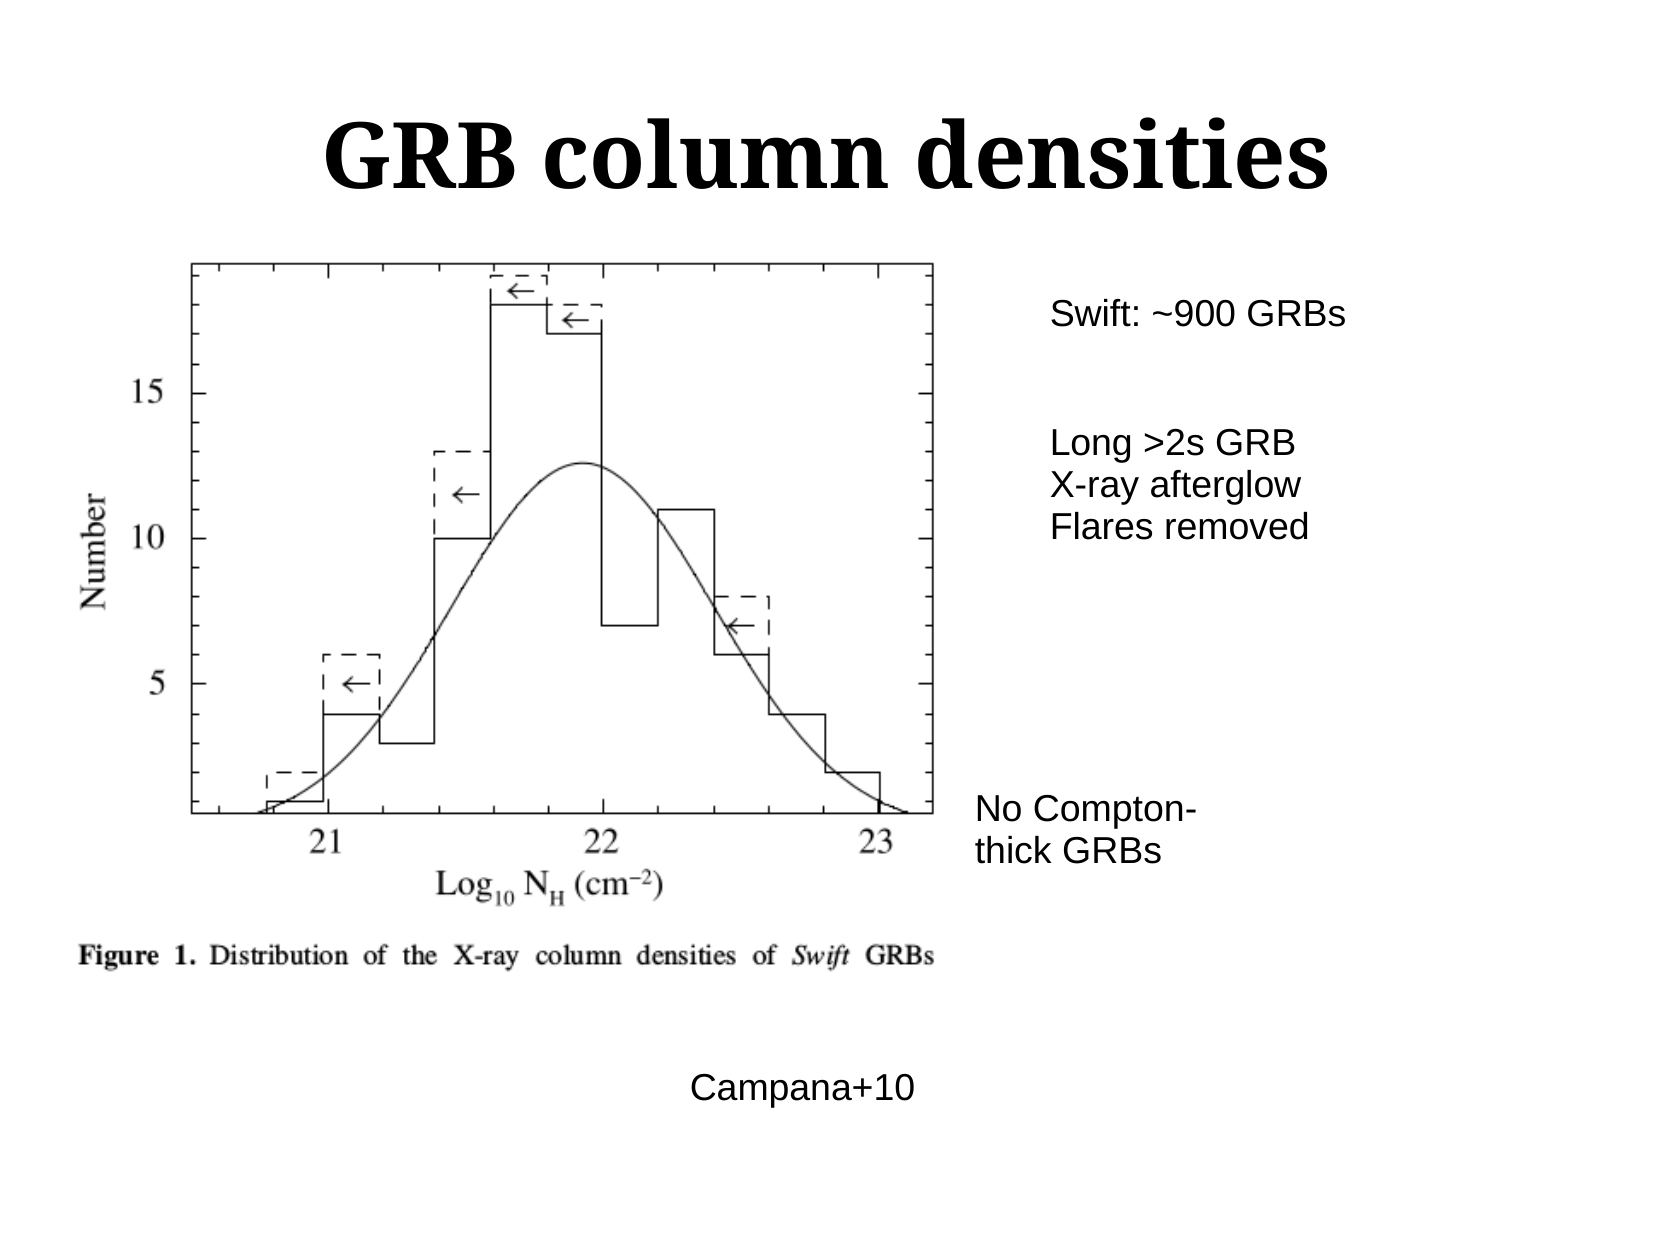

# GRB column densities
Swift: ~900 GRBs
Long >2s GRB
X-ray afterglow
Flares removed
No Compton-thick GRBs
Campana+10